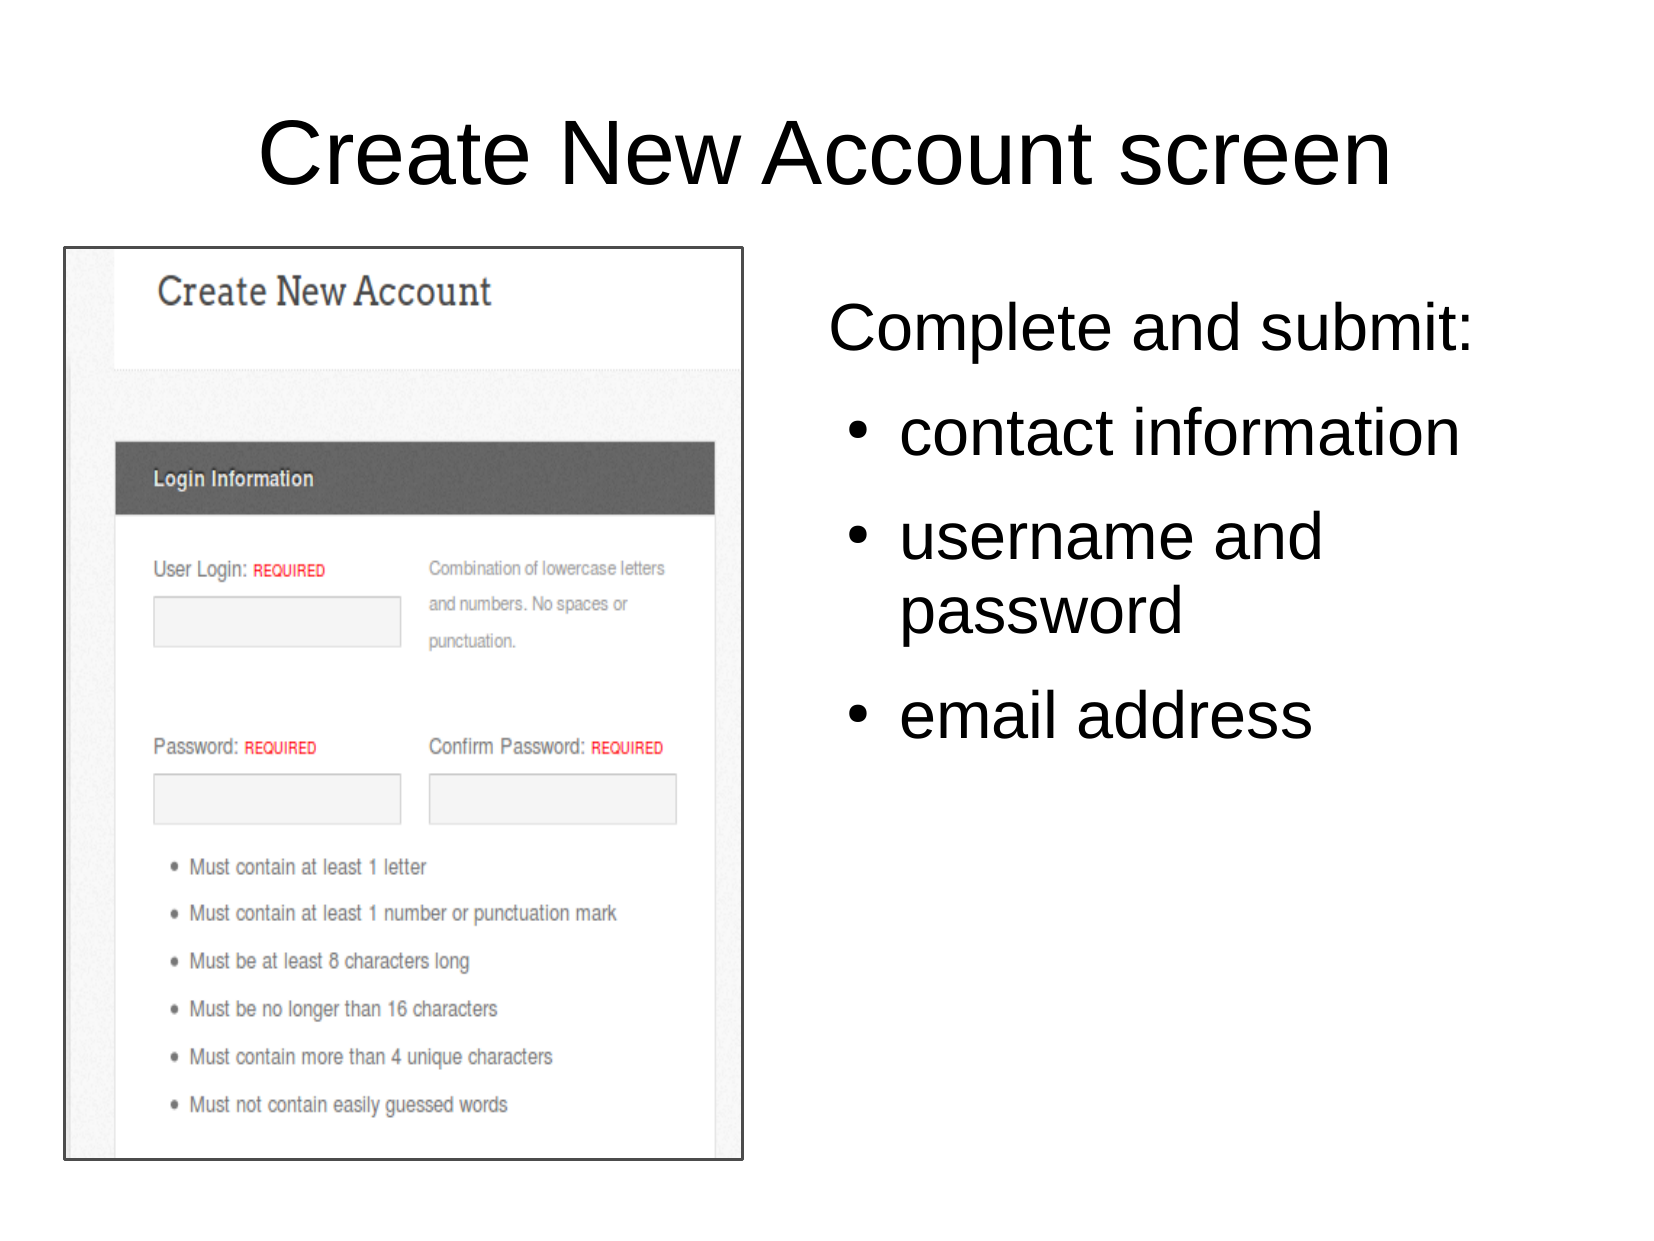

# Create New Account screen
Complete and submit:
contact information
username and password
email address